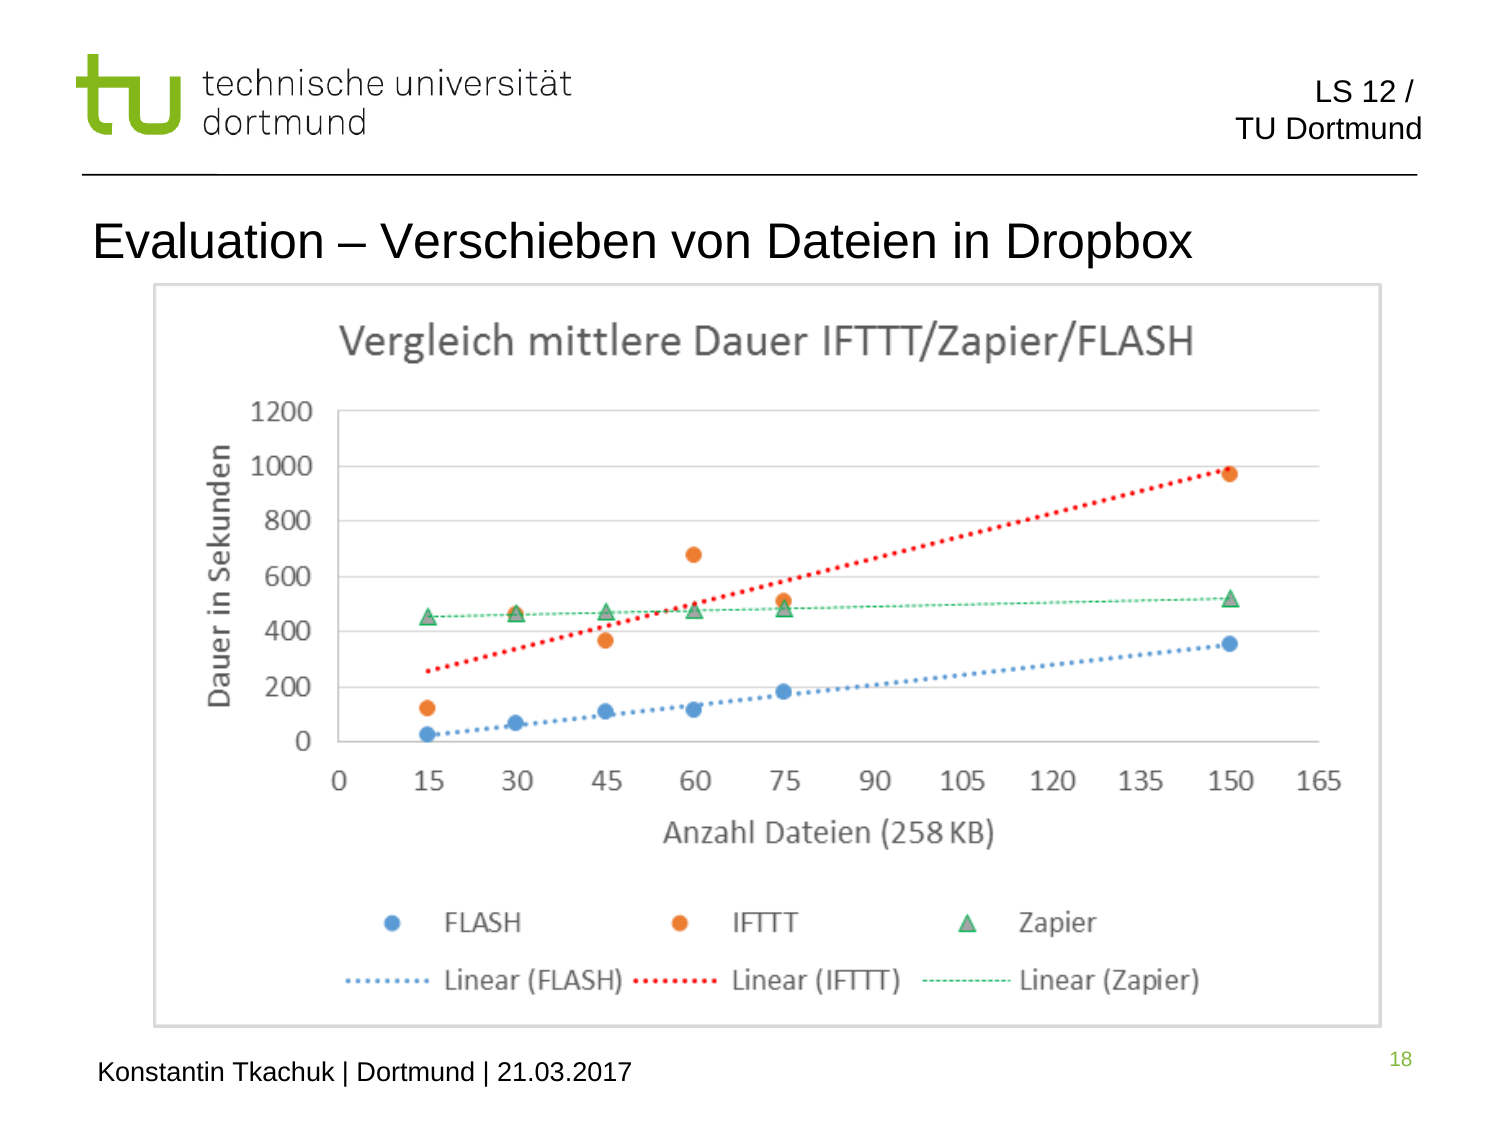

# Evaluation – Verschieben von Dateien in Dropbox
Konstantin Tkachuk | Dortmund | 21.03.2017